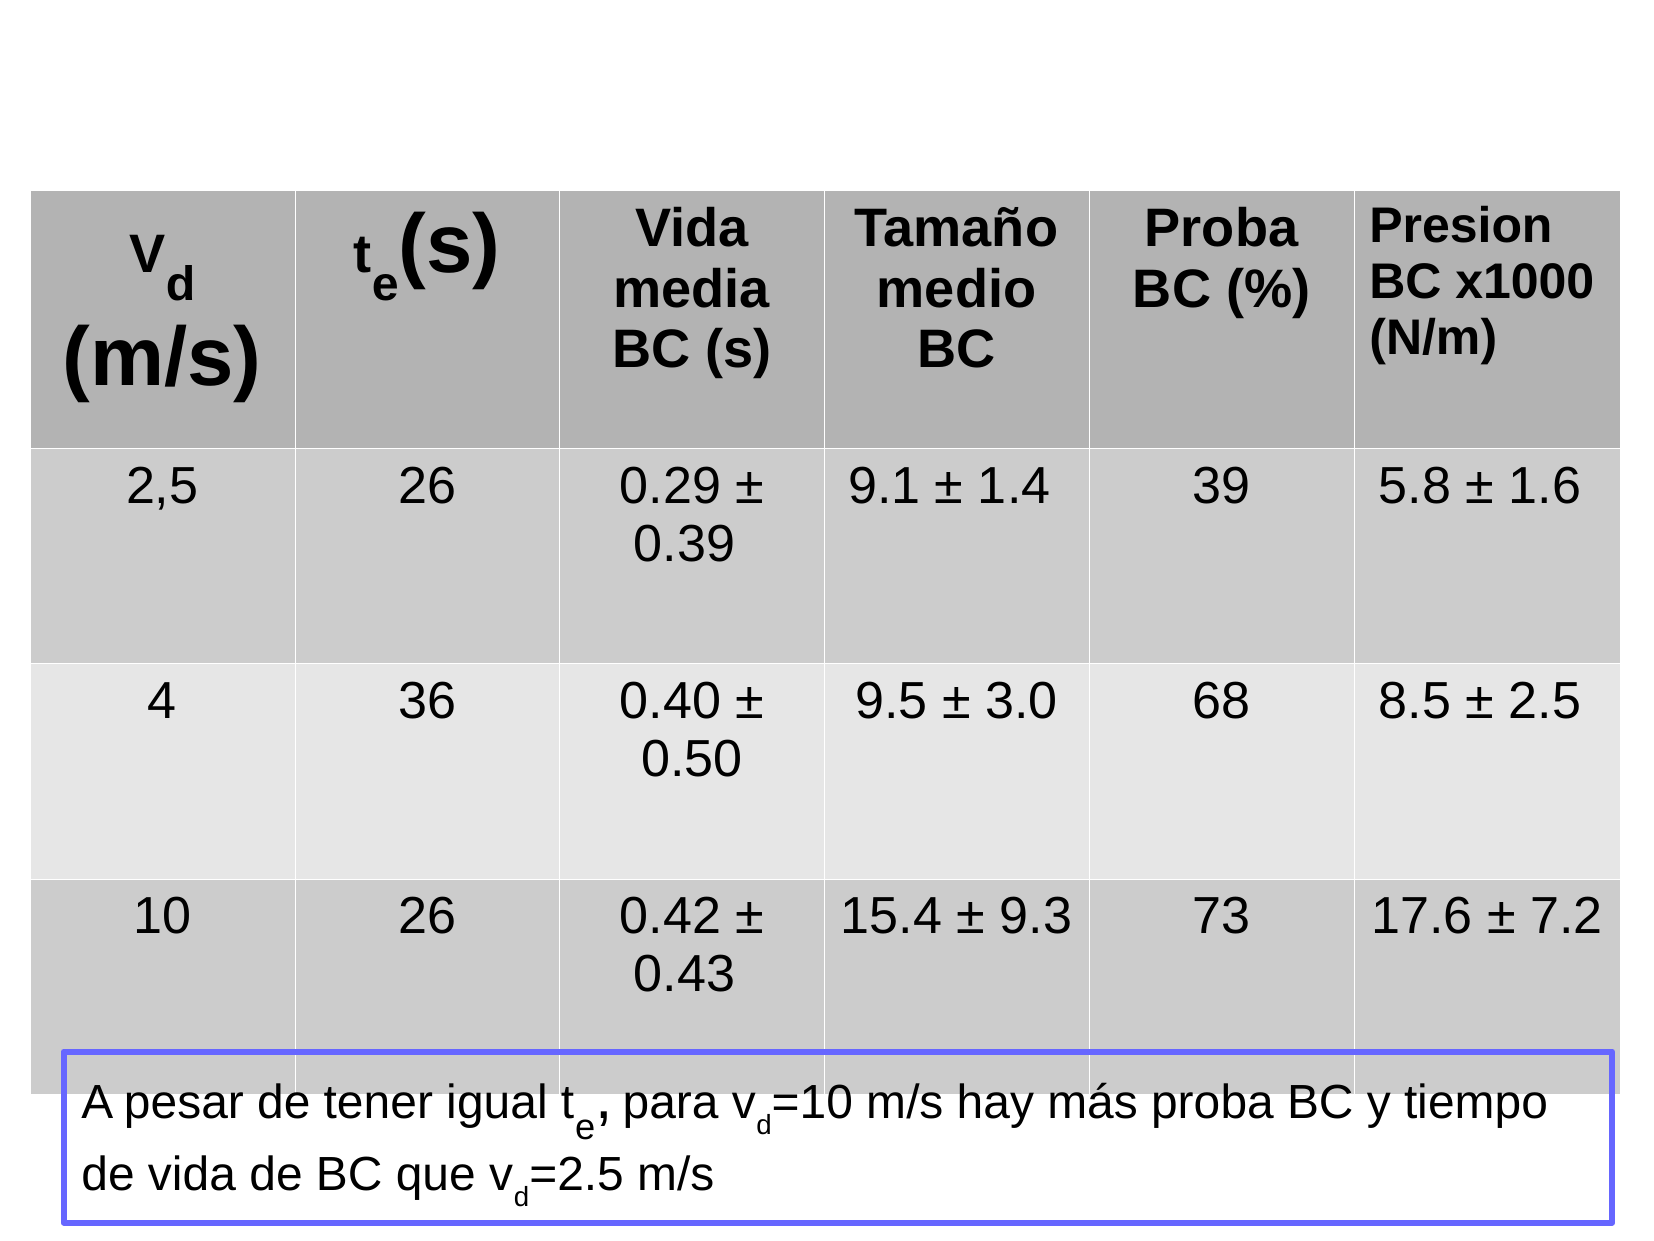

| Vd (m/s) | te(s) | Vida media BC (s) | Tamaño medio BC | Proba BC (%) | Presion BC x1000 (N/m) |
| --- | --- | --- | --- | --- | --- |
| 2,5 | 26 | 0.29 ± 0.39 | 9.1 ± 1.4 | 39 | 5.8 ± 1.6 |
| 4 | 36 | 0.40 ± 0.50 | 9.5 ± 3.0 | 68 | 8.5 ± 2.5 |
| 10 | 26 | 0.42 ± 0.43 | 15.4 ± 9.3 | 73 | 17.6 ± 7.2 |
A pesar de tener igual te, para vd=10 m/s hay más proba BC y tiempo de vida de BC que vd=2.5 m/s